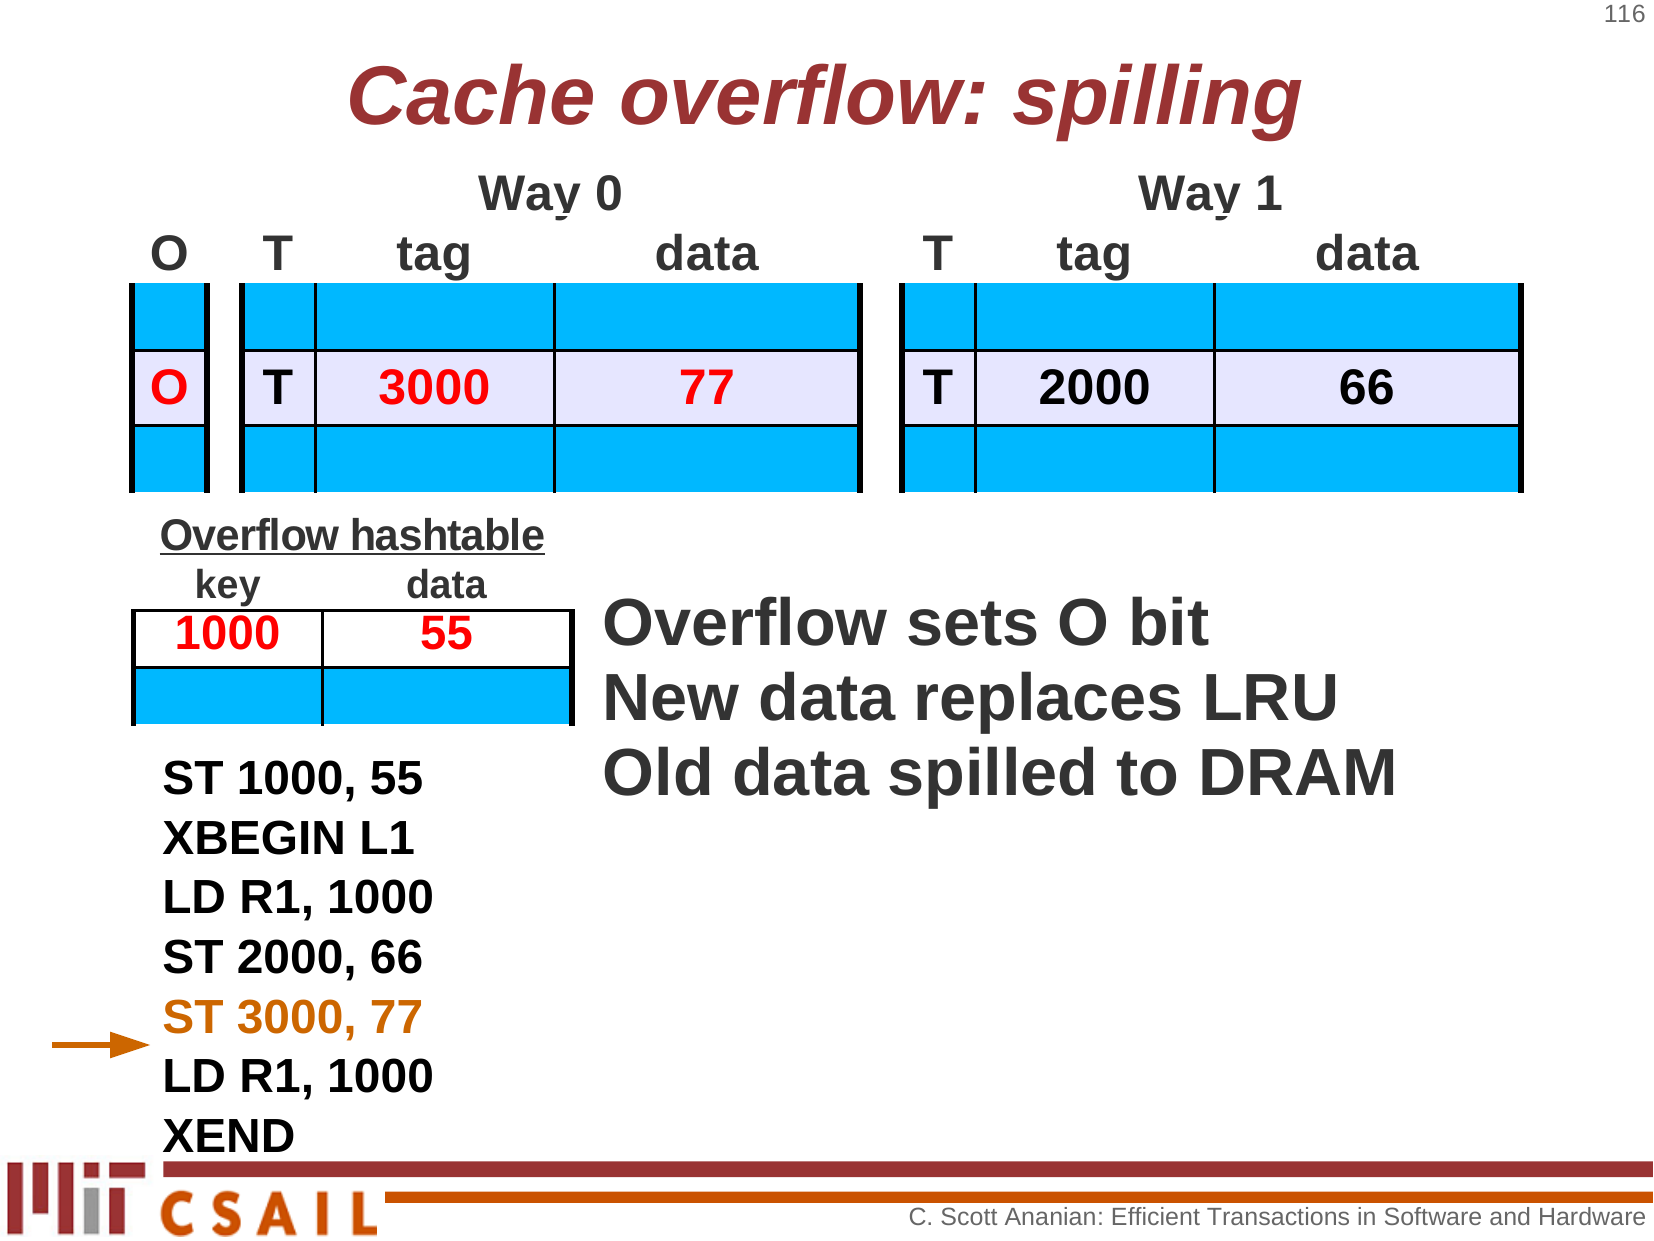

# Cache overflow: spilling
Overflow sets O bit
New data replaces LRU
Old data spilled to DRAM
ST 1000, 55
XBEGIN L1
LD R1, 1000
ST 2000, 66
ST 3000, 77
LD R1, 1000
XEND